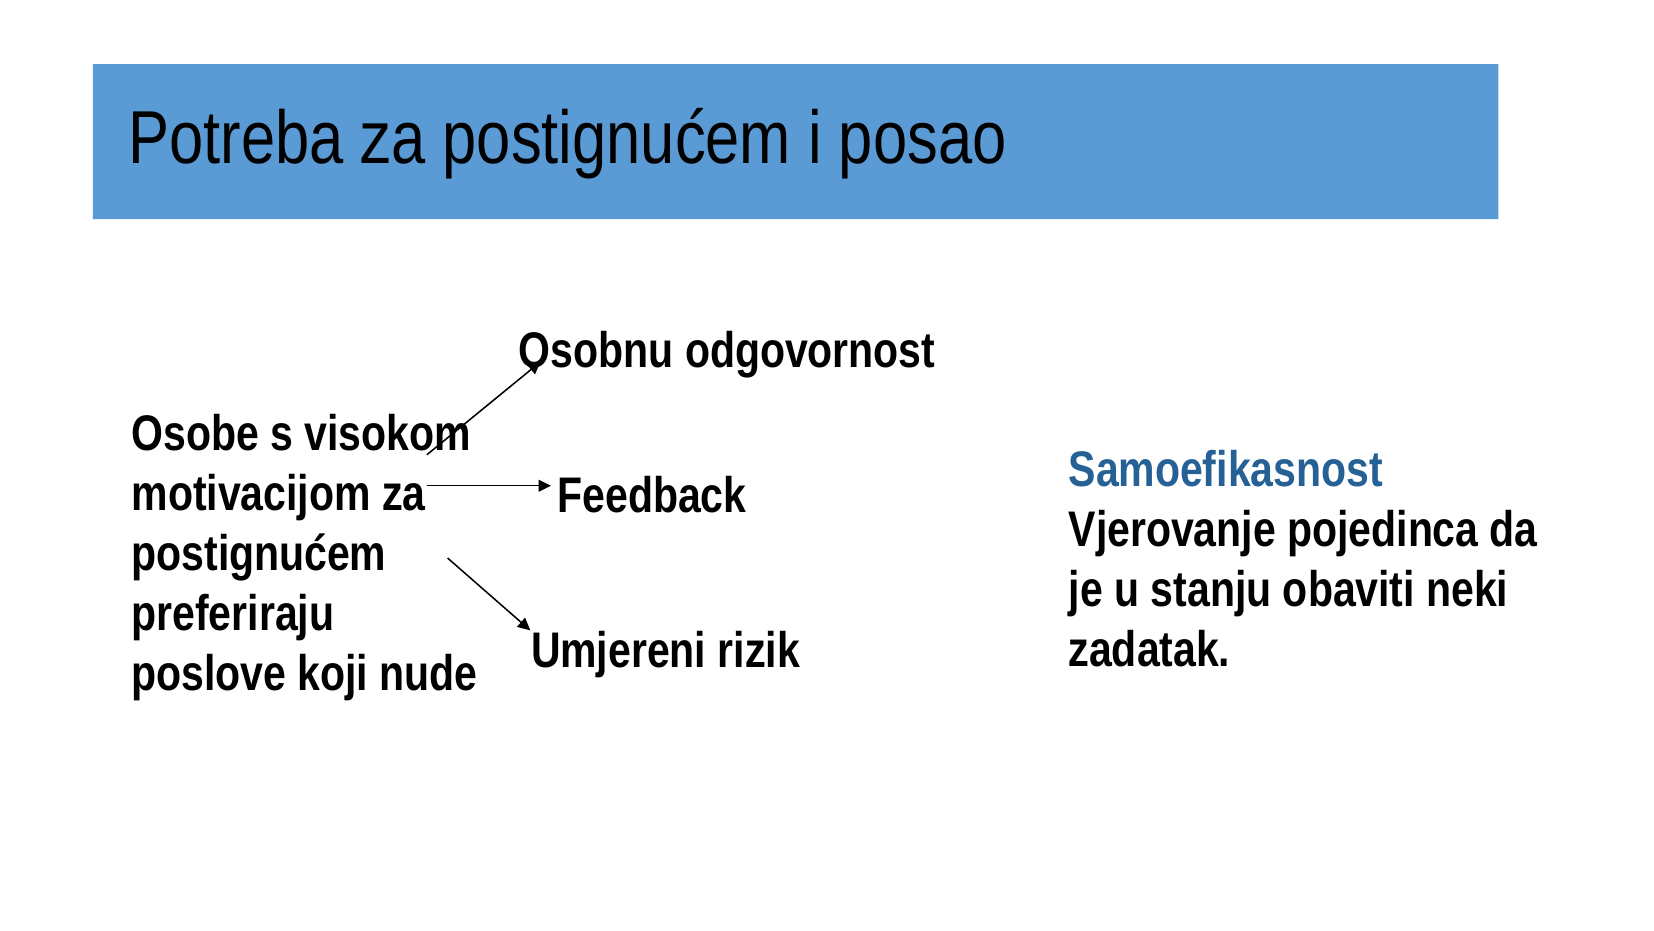

# Potreba za postignućem i posao
Osobnu odgovornost
Osobe s visokom motivacijom za postignućem preferiraju poslove koji nude
Feedback
Umjereni rizik
Samoefikasnost
Vjerovanje pojedinca da je u stanju obaviti neki zadatak.